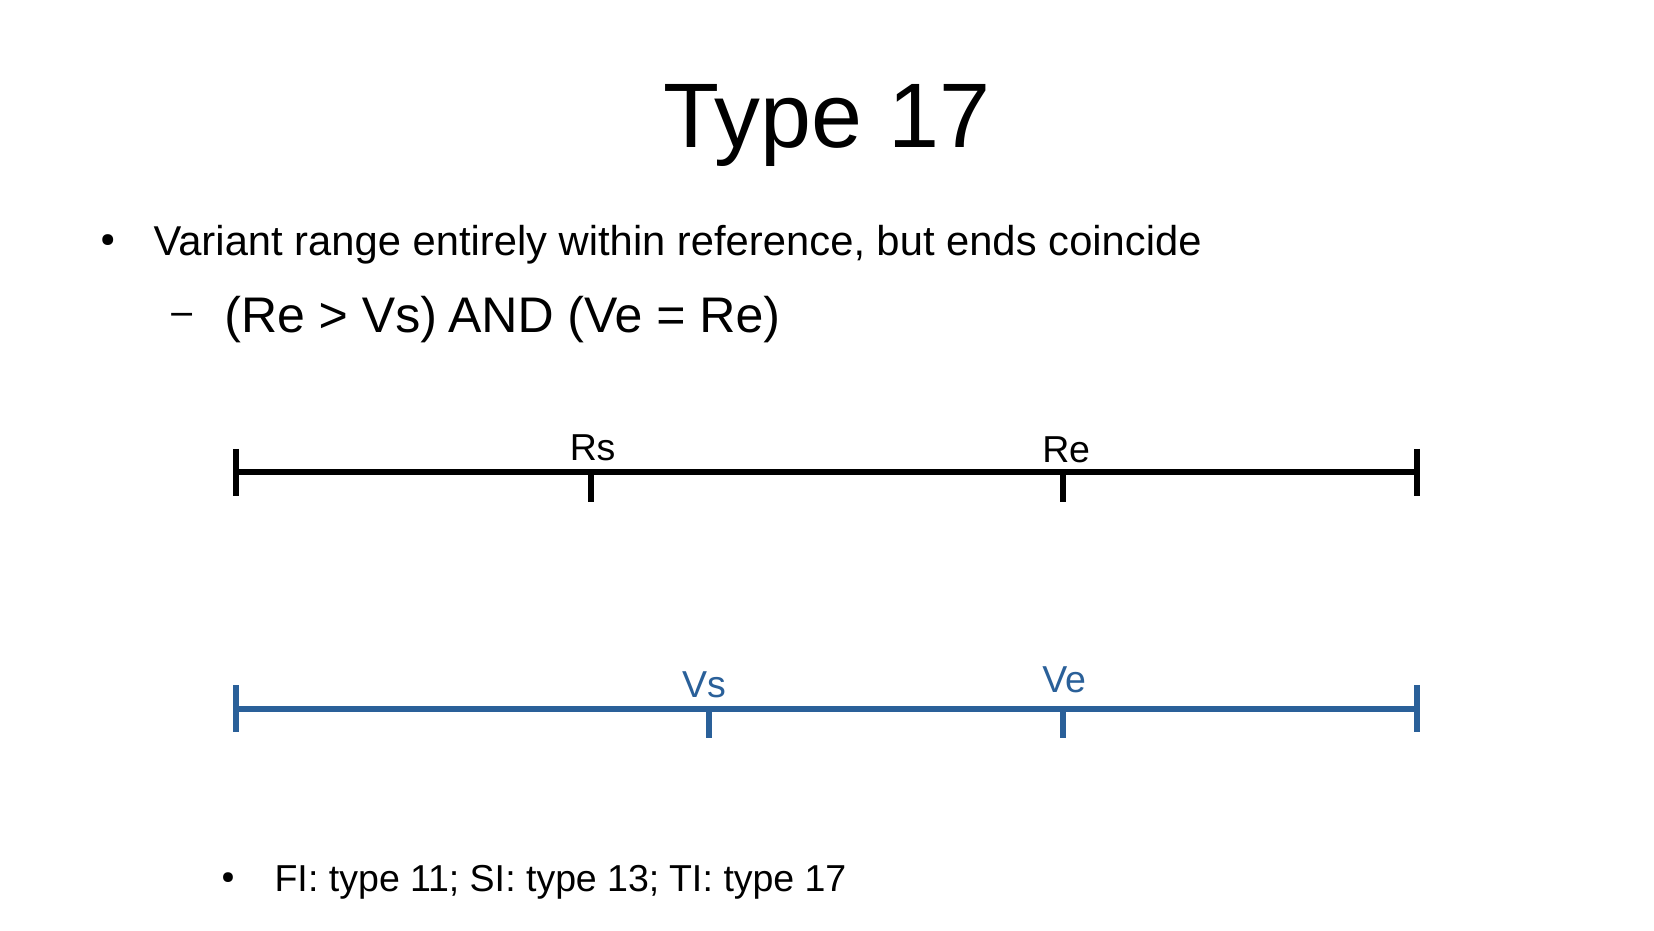

Type 17
# Variant range entirely within reference, but ends coincide
(Re > Vs) AND (Ve = Re)
Rs
Re
Ve
Vs
FI: type 11; SI: type 13; TI: type 17